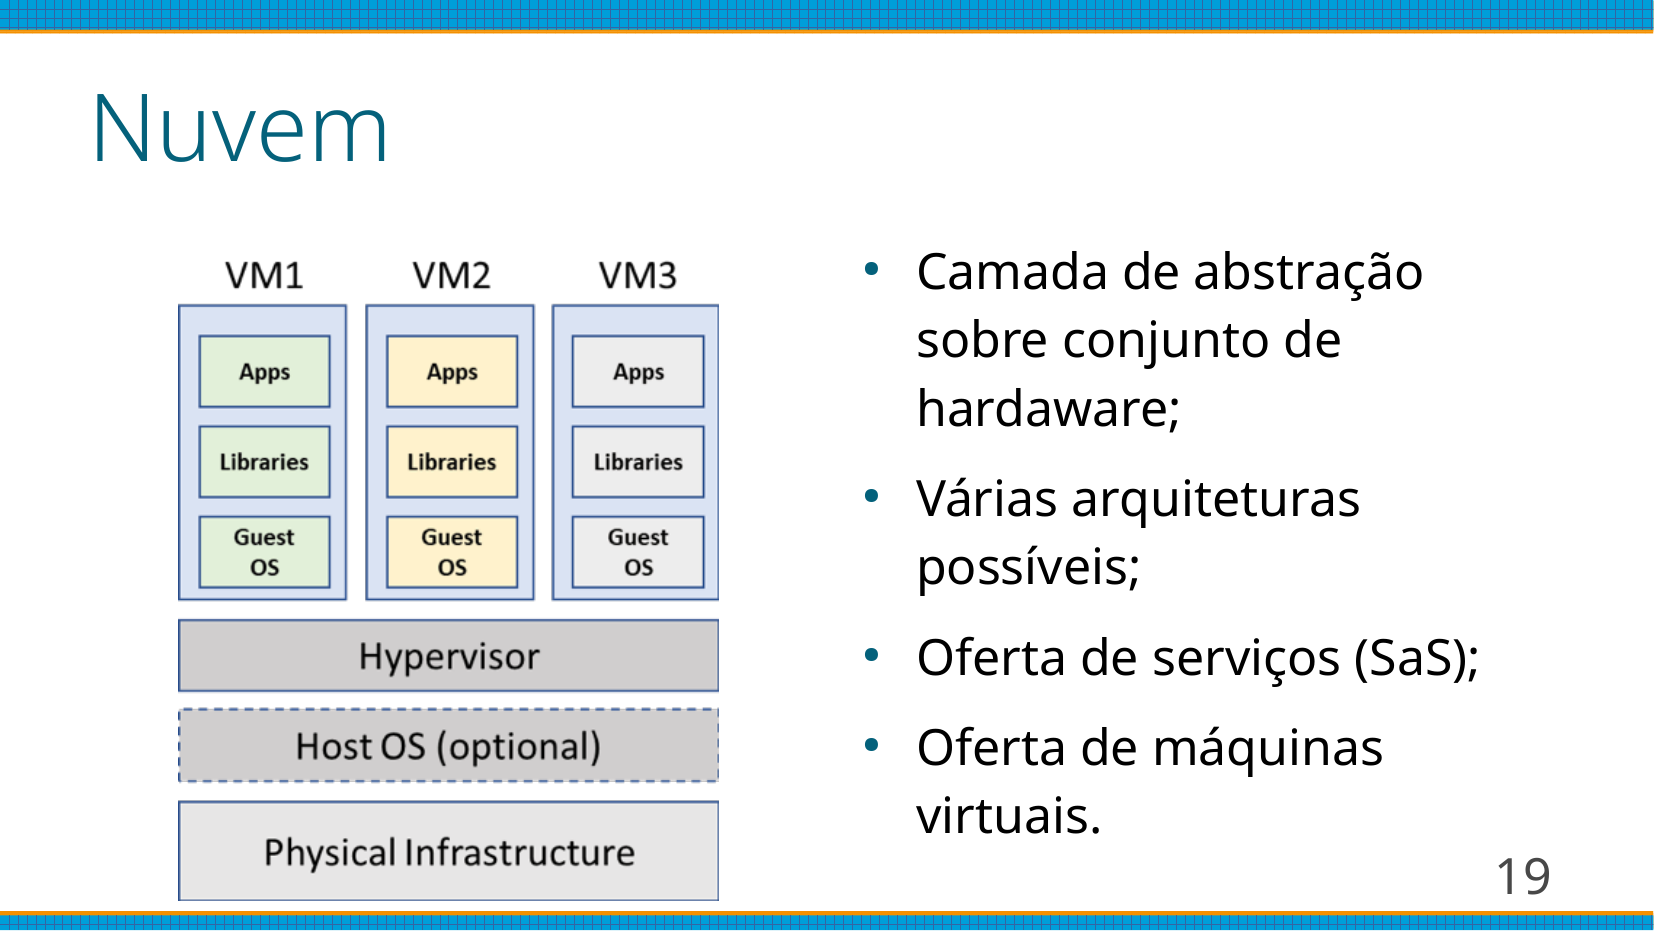

# Nuvem
Camada de abstração sobre conjunto de hardaware;
Várias arquiteturas possíveis;
Oferta de serviços (SaS);
Oferta de máquinas virtuais.
19